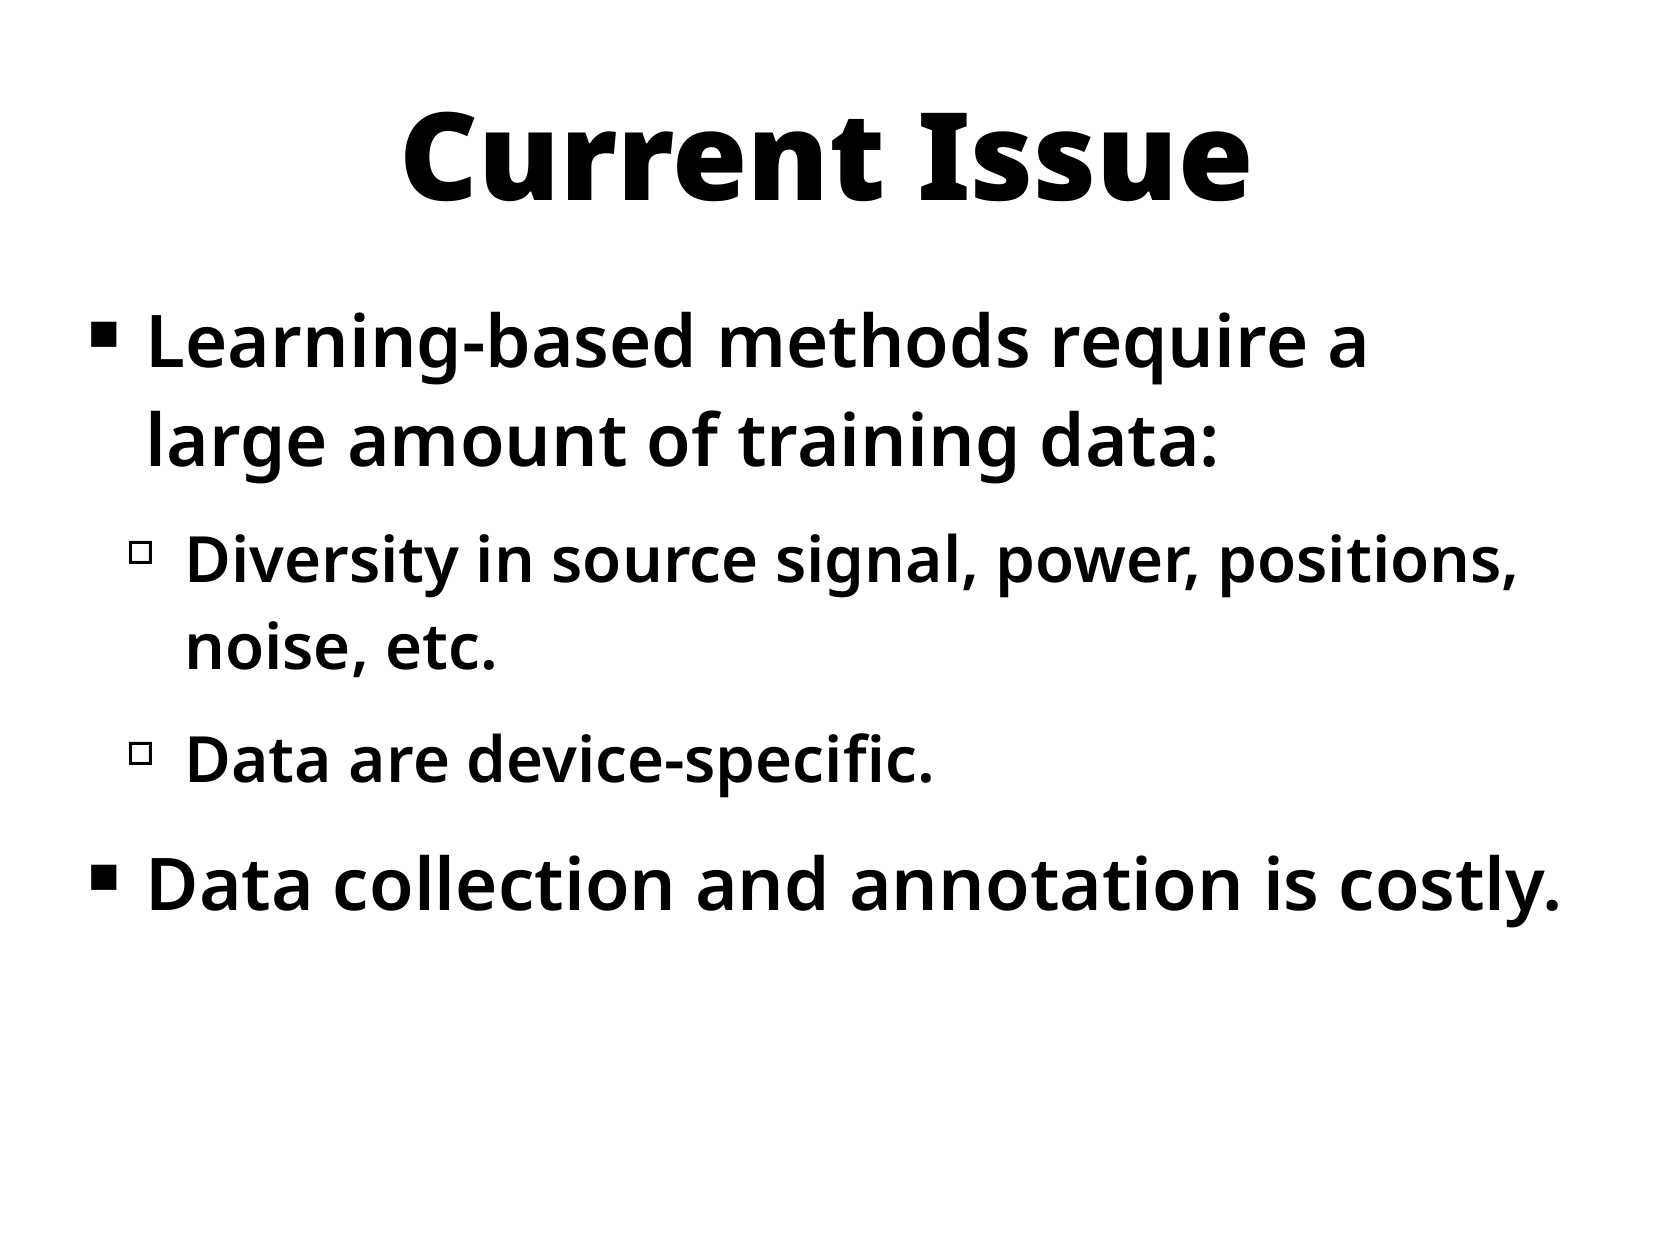

# Current Issue
Learning-based methods require a large amount of training data:
Diversity in source signal, power, positions, noise, etc.
Data are device-specific.
Data collection and annotation is costly.